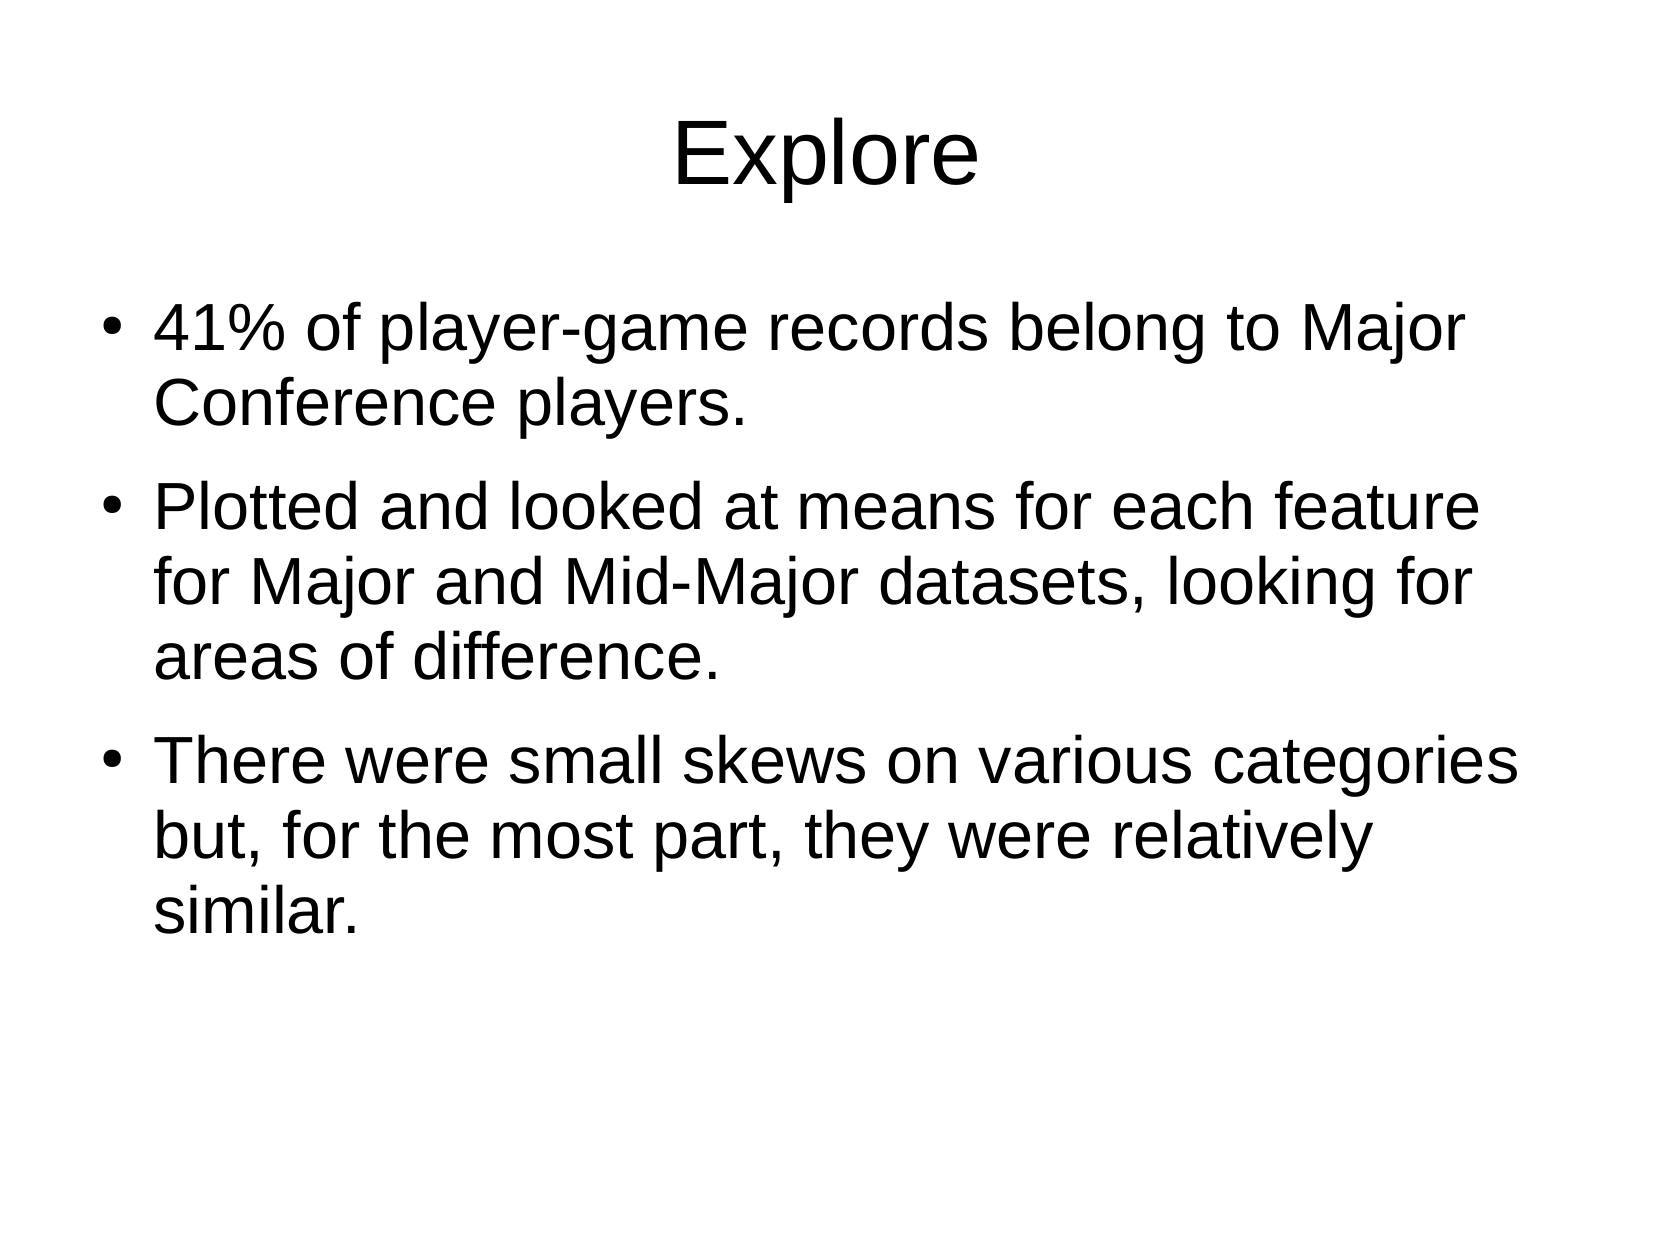

# Explore
41% of player-game records belong to Major Conference players.
Plotted and looked at means for each feature for Major and Mid-Major datasets, looking for areas of difference.
There were small skews on various categories but, for the most part, they were relatively similar.